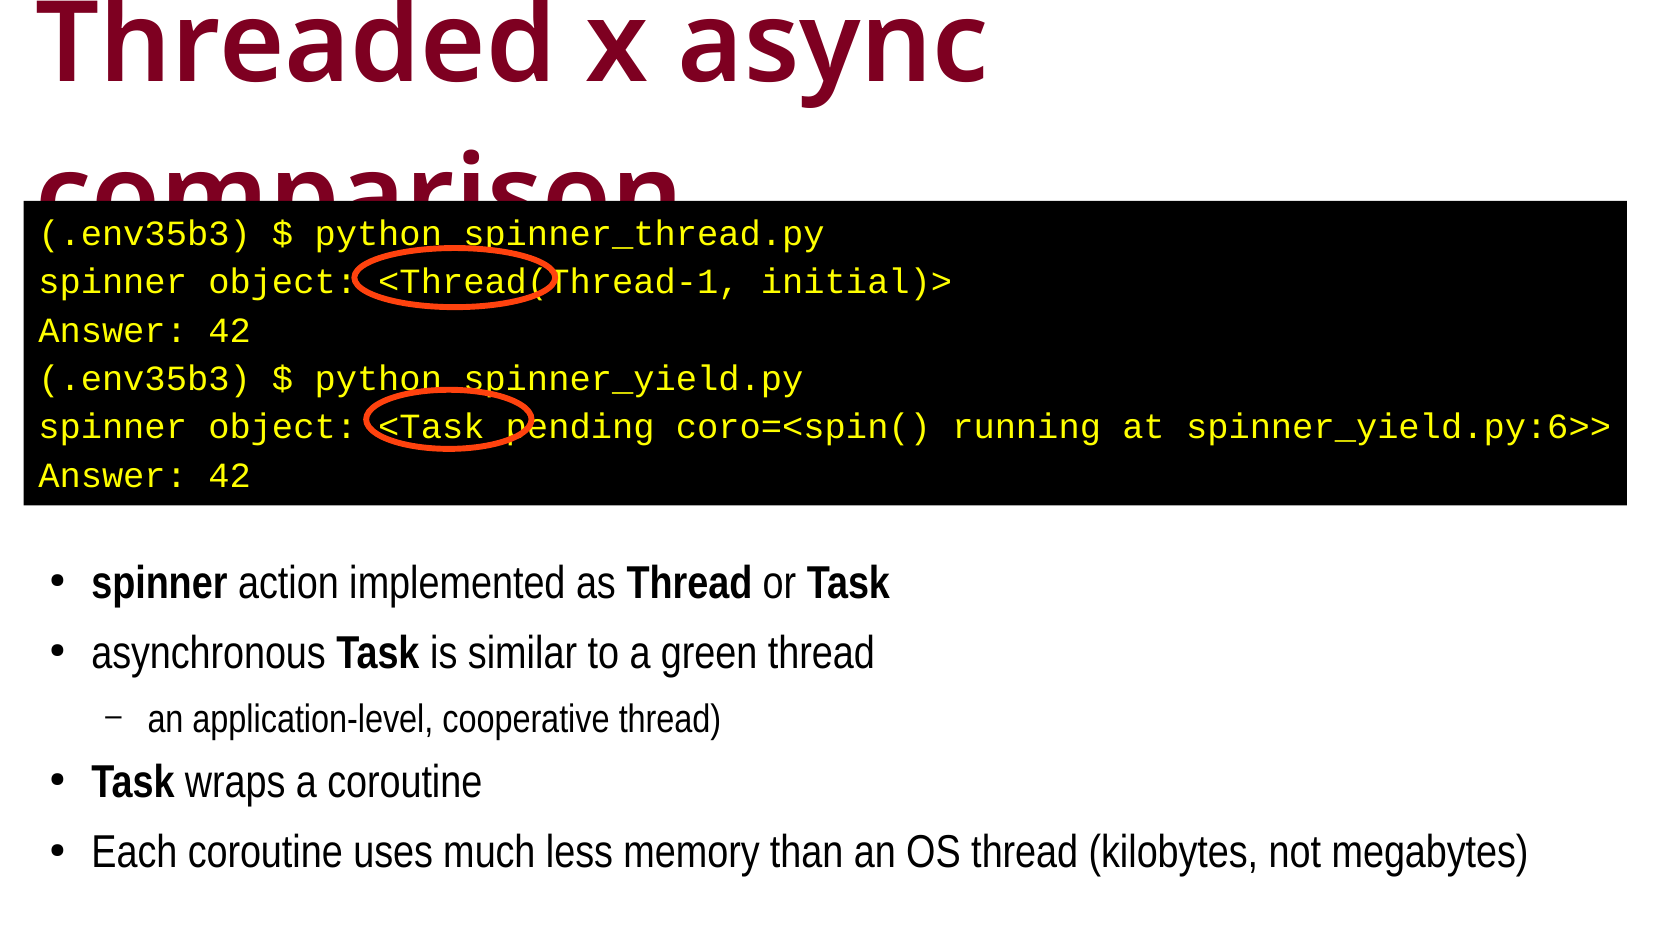

# Threaded x async comparison
(.env35b3) $ python spinner_thread.py
spinner object: <Thread(Thread-1, initial)>
Answer: 42
(.env35b3) $ python spinner_yield.py
spinner object: <Task pending coro=<spin() running at spinner_yield.py:6>>
Answer: 42
spinner action implemented as Thread or Task
asynchronous Task is similar to a green thread
an application-level, cooperative thread)
Task wraps a coroutine
Each coroutine uses much less memory than an OS thread (kilobytes, not megabytes)